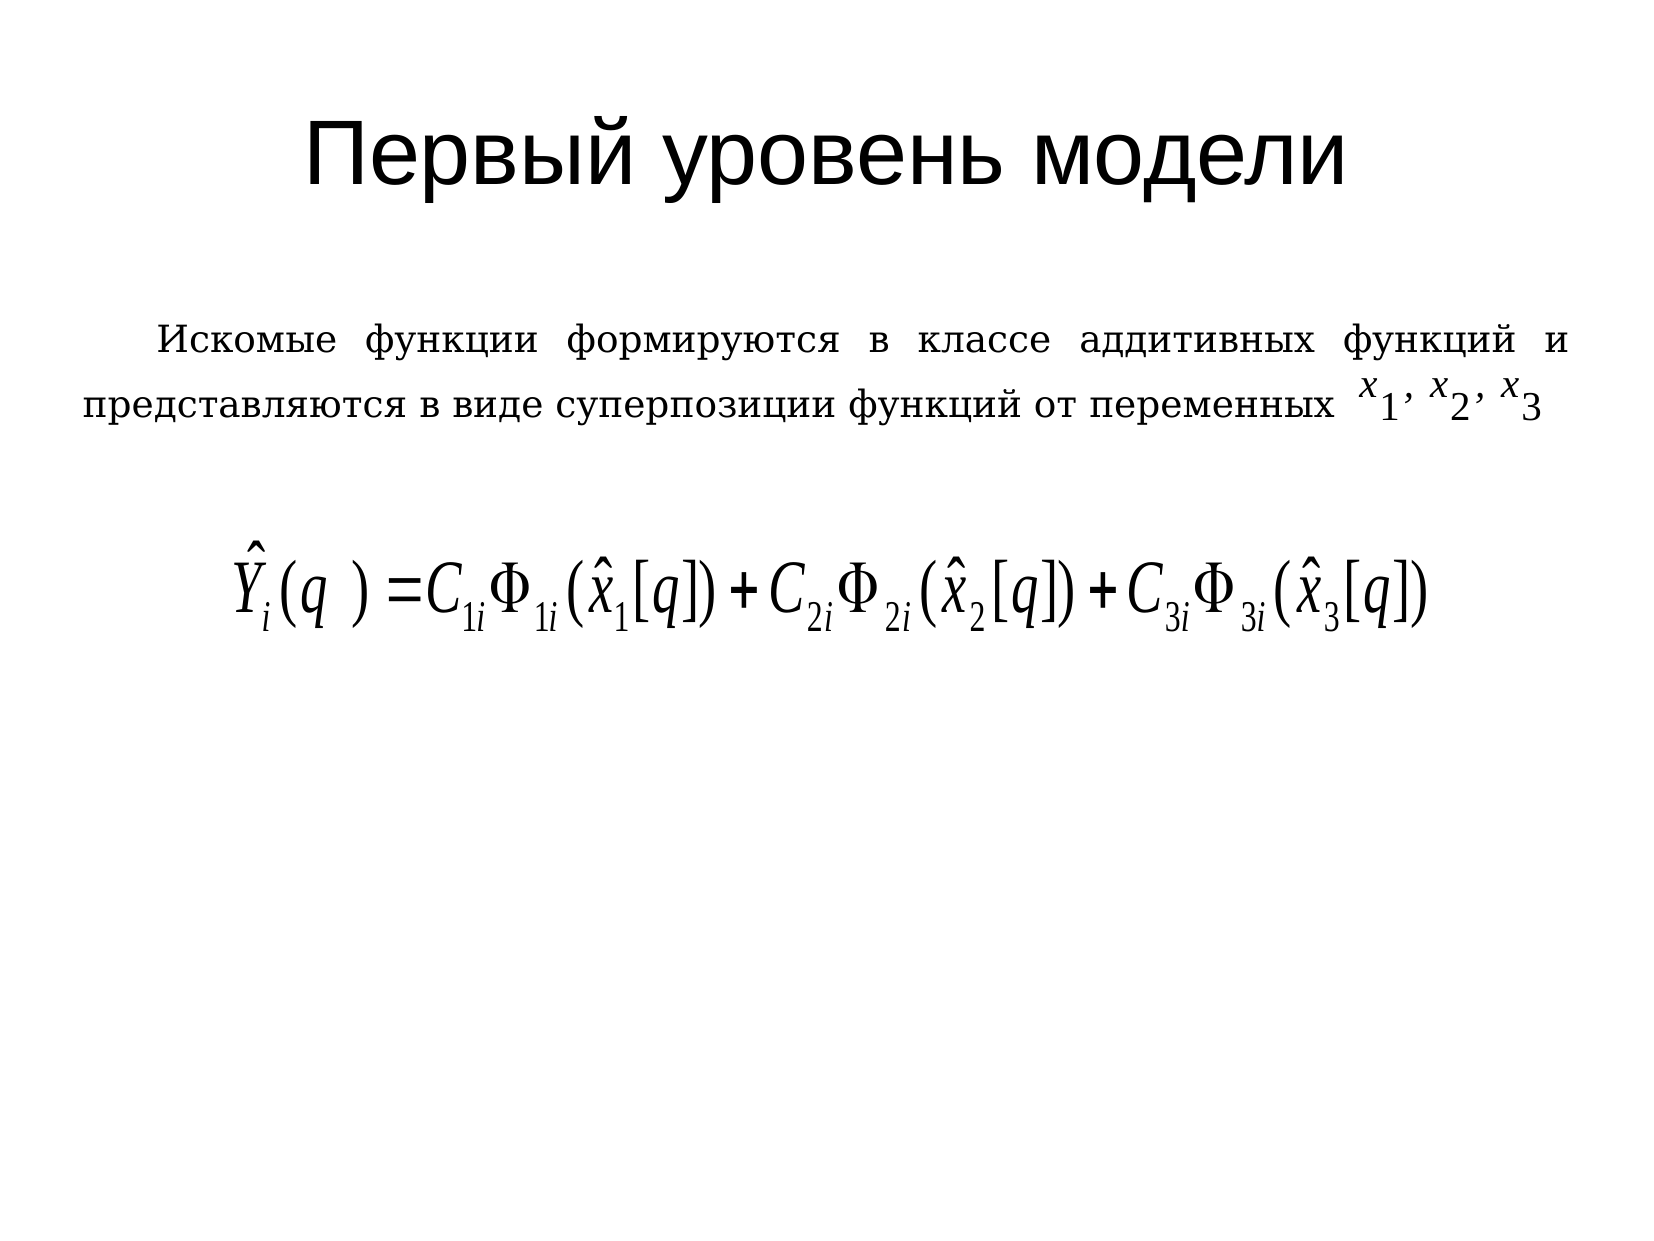

# Первый уровень модели
Искомые функции формируются в классе аддитивных функций и представляются в виде суперпозиции функций от переменных